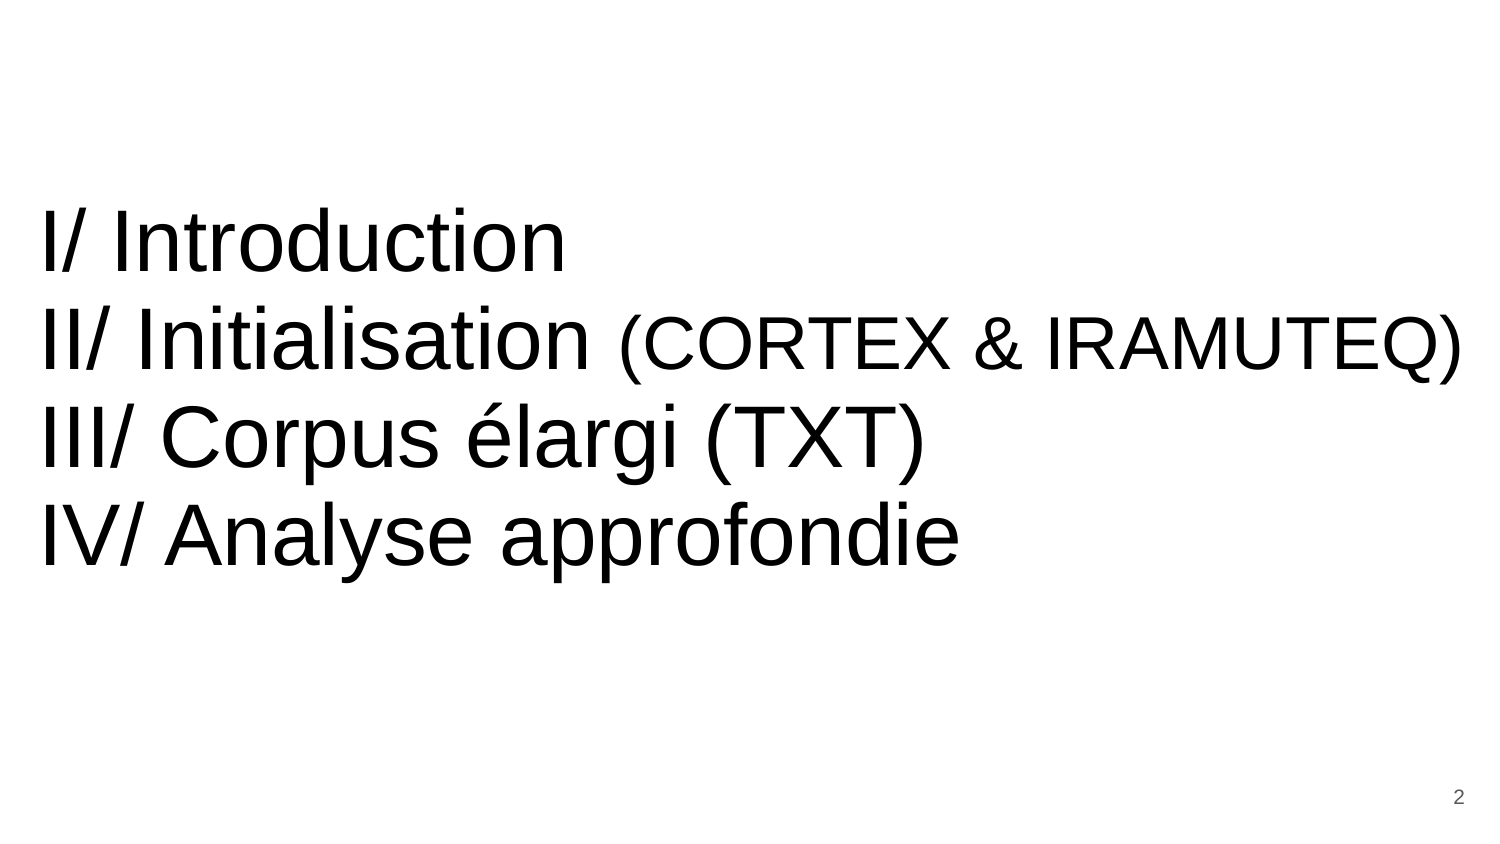

# I/ Introduction II/ Initialisation (CORTEX & IRAMUTEQ) III/ Corpus élargi (TXT) IV/ Analyse approfondie